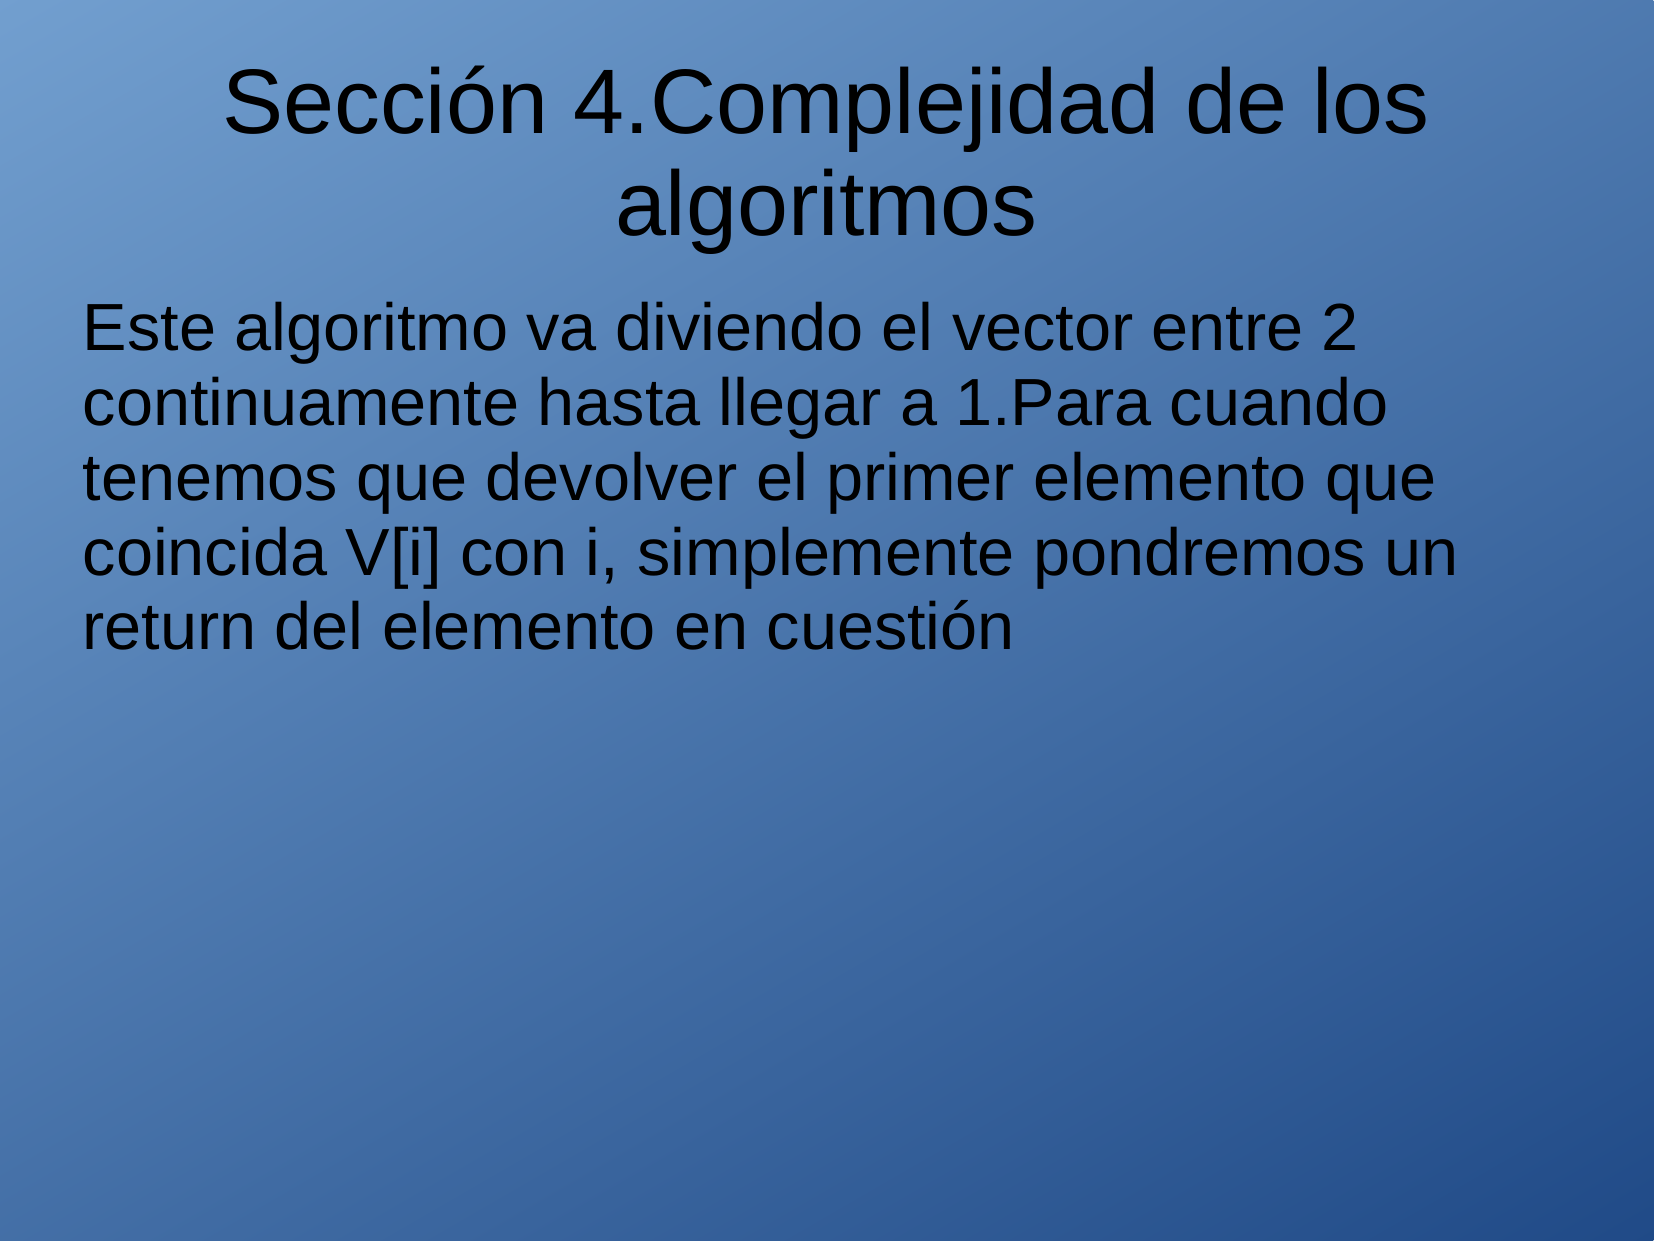

# Sección 4.Complejidad de los algoritmos
Este algoritmo va diviendo el vector entre 2 continuamente hasta llegar a 1.Para cuando tenemos que devolver el primer elemento que coincida V[i] con i, simplemente pondremos un return del elemento en cuestión